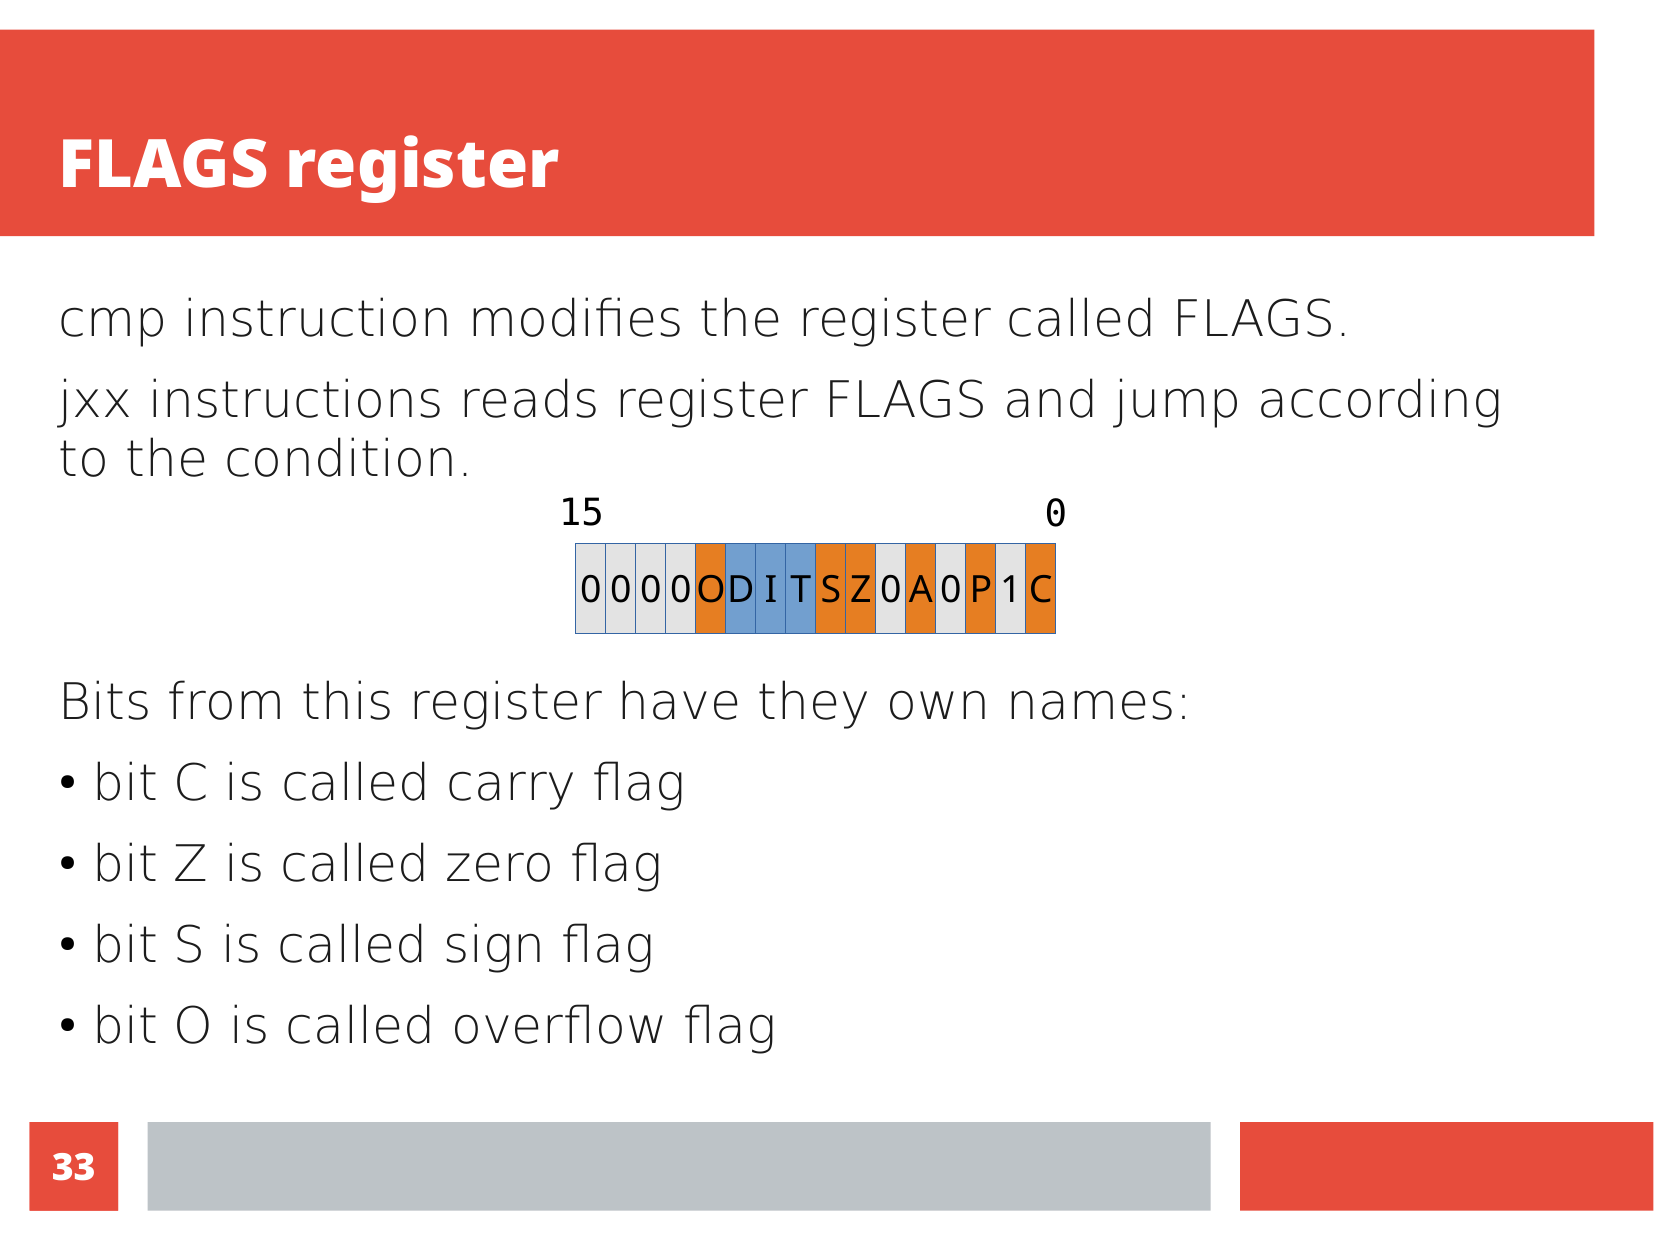

# FLAGS register
cmp instruction modifies the register called FLAGS.
jxx instructions reads register FLAGS and jump according to the condition.
Bits from this register have they own names:
bit C is called carry flag
bit Z is called zero flag
bit S is called sign flag
bit O is called overflow flag
15
0
0
0
0
0
O
D
I
T
S
Z
0
A
0
P
1
C
33